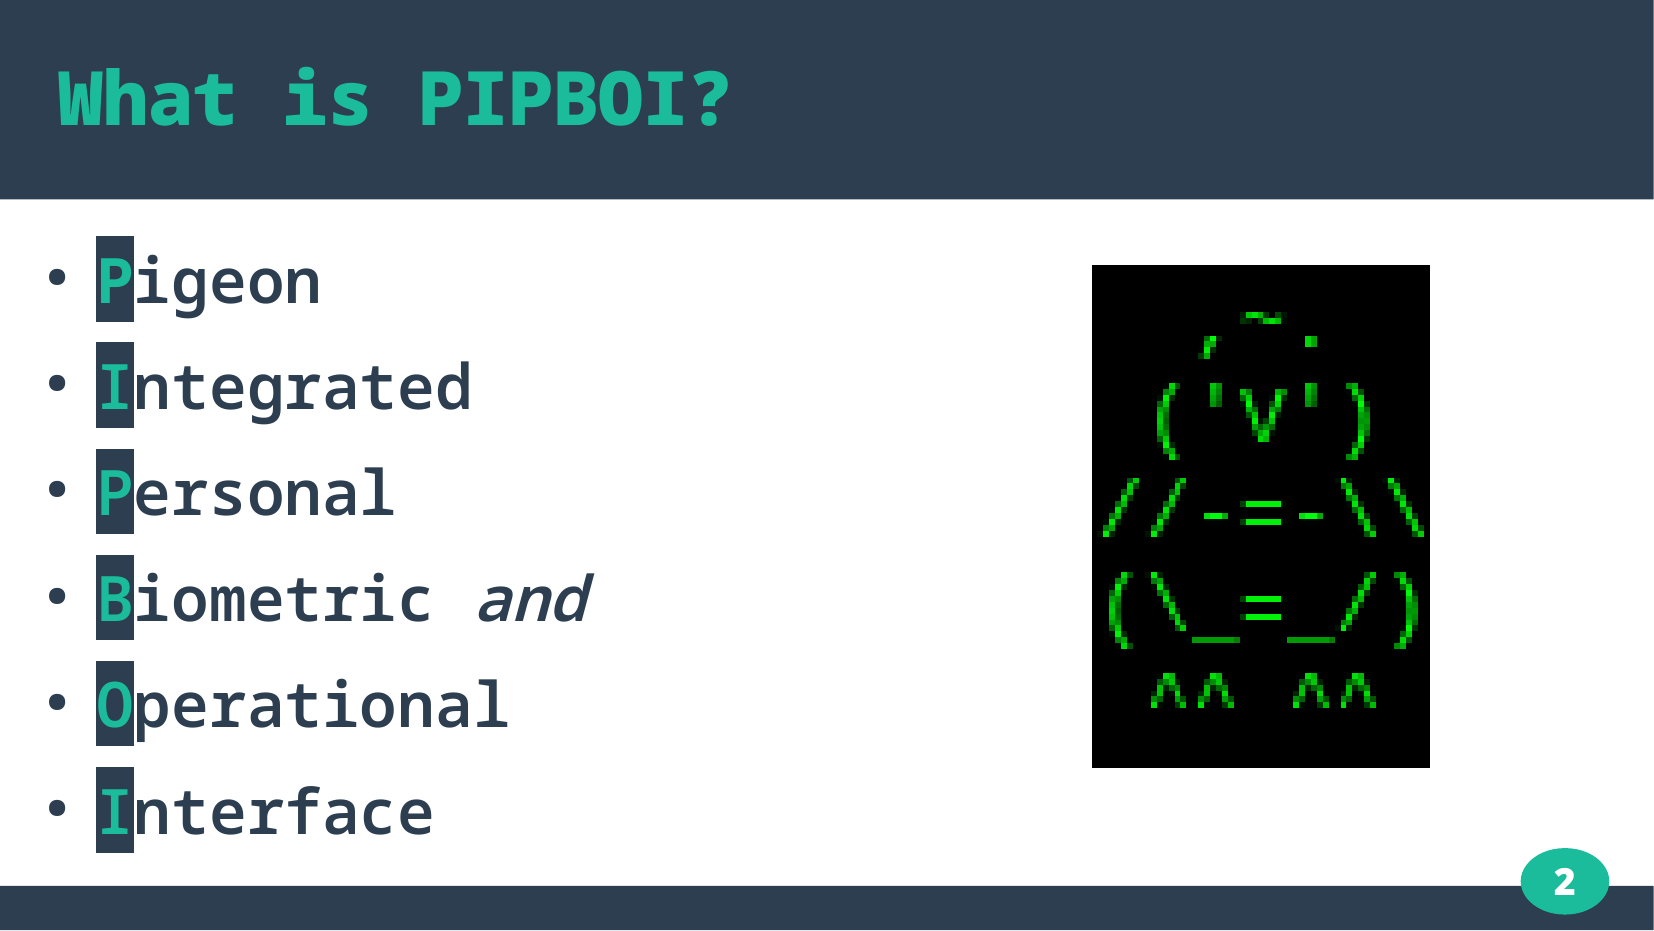

# What is PIPBOI?
Pigeon
Integrated
Personal
Biometric and
Operational
Interface
2